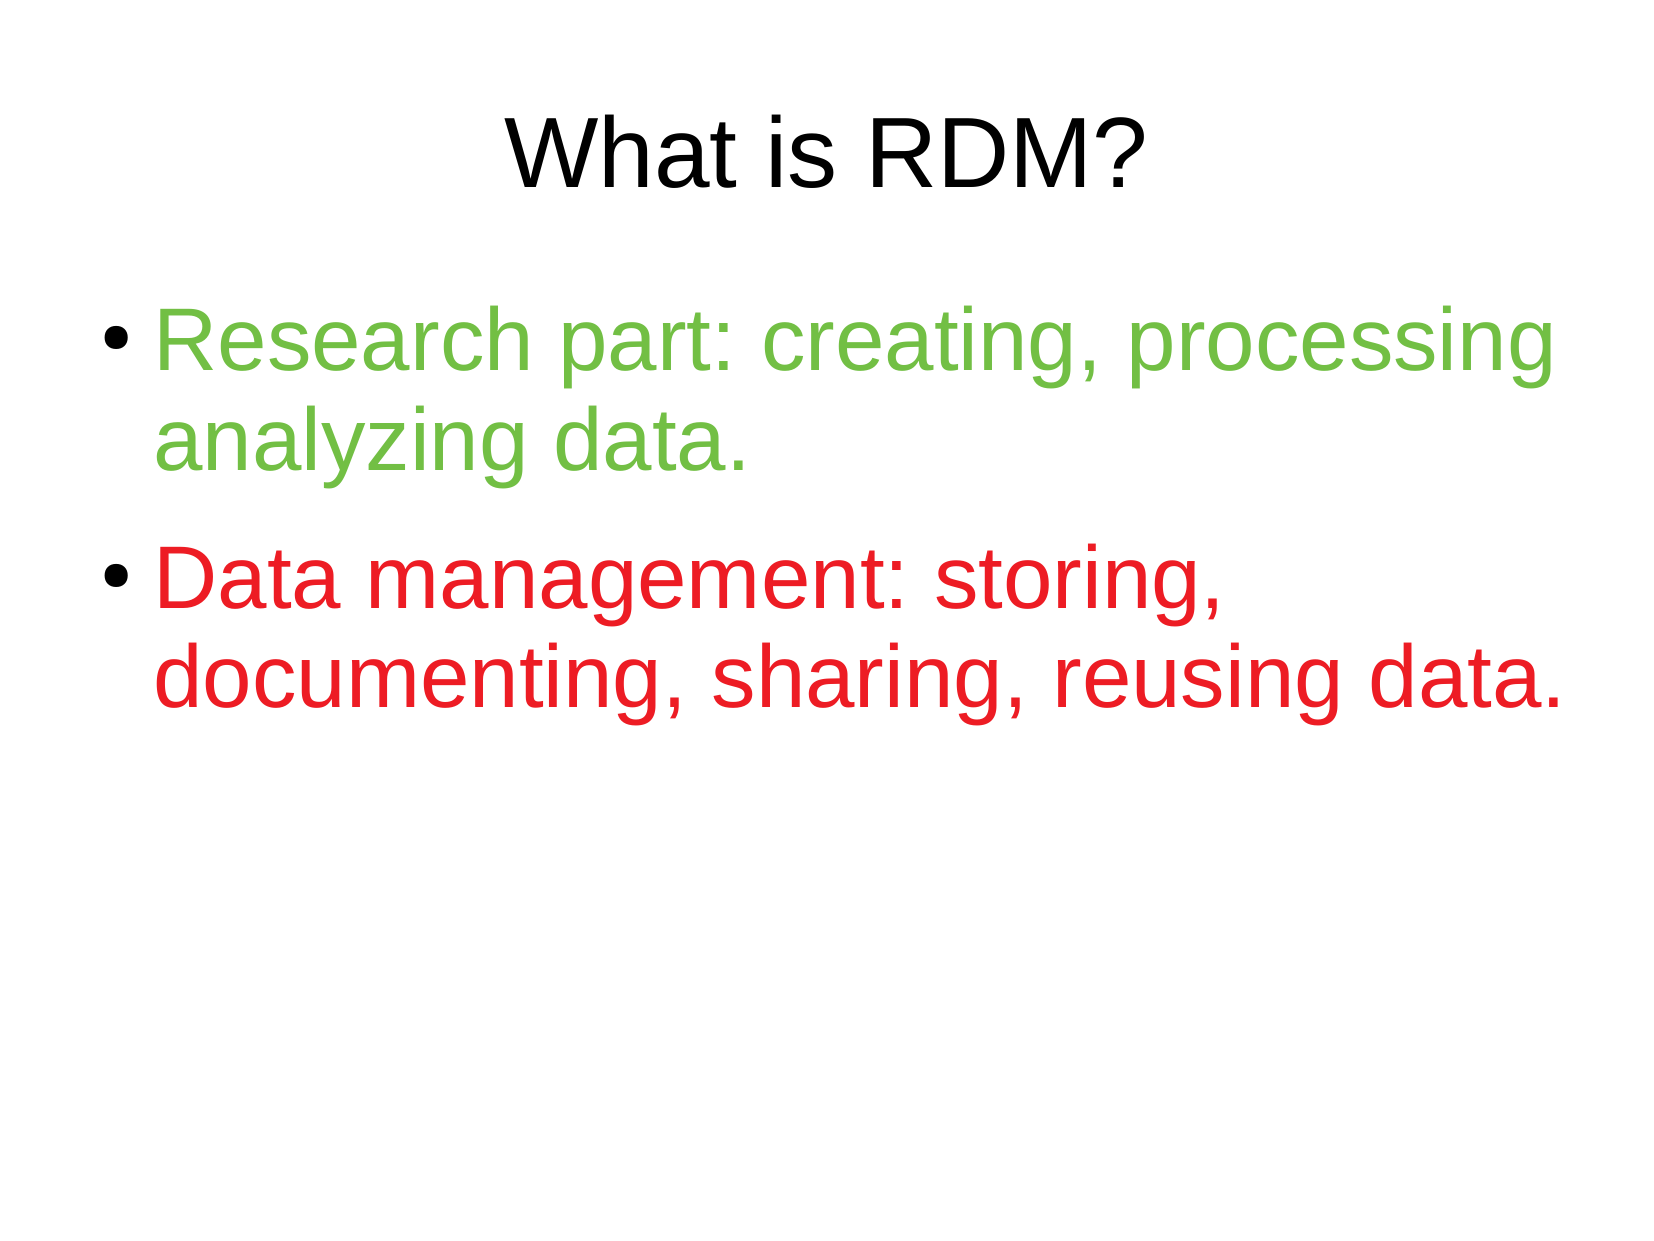

# What is RDM?
Research part: creating, processing analyzing data.
Data management: storing, documenting, sharing, reusing data.